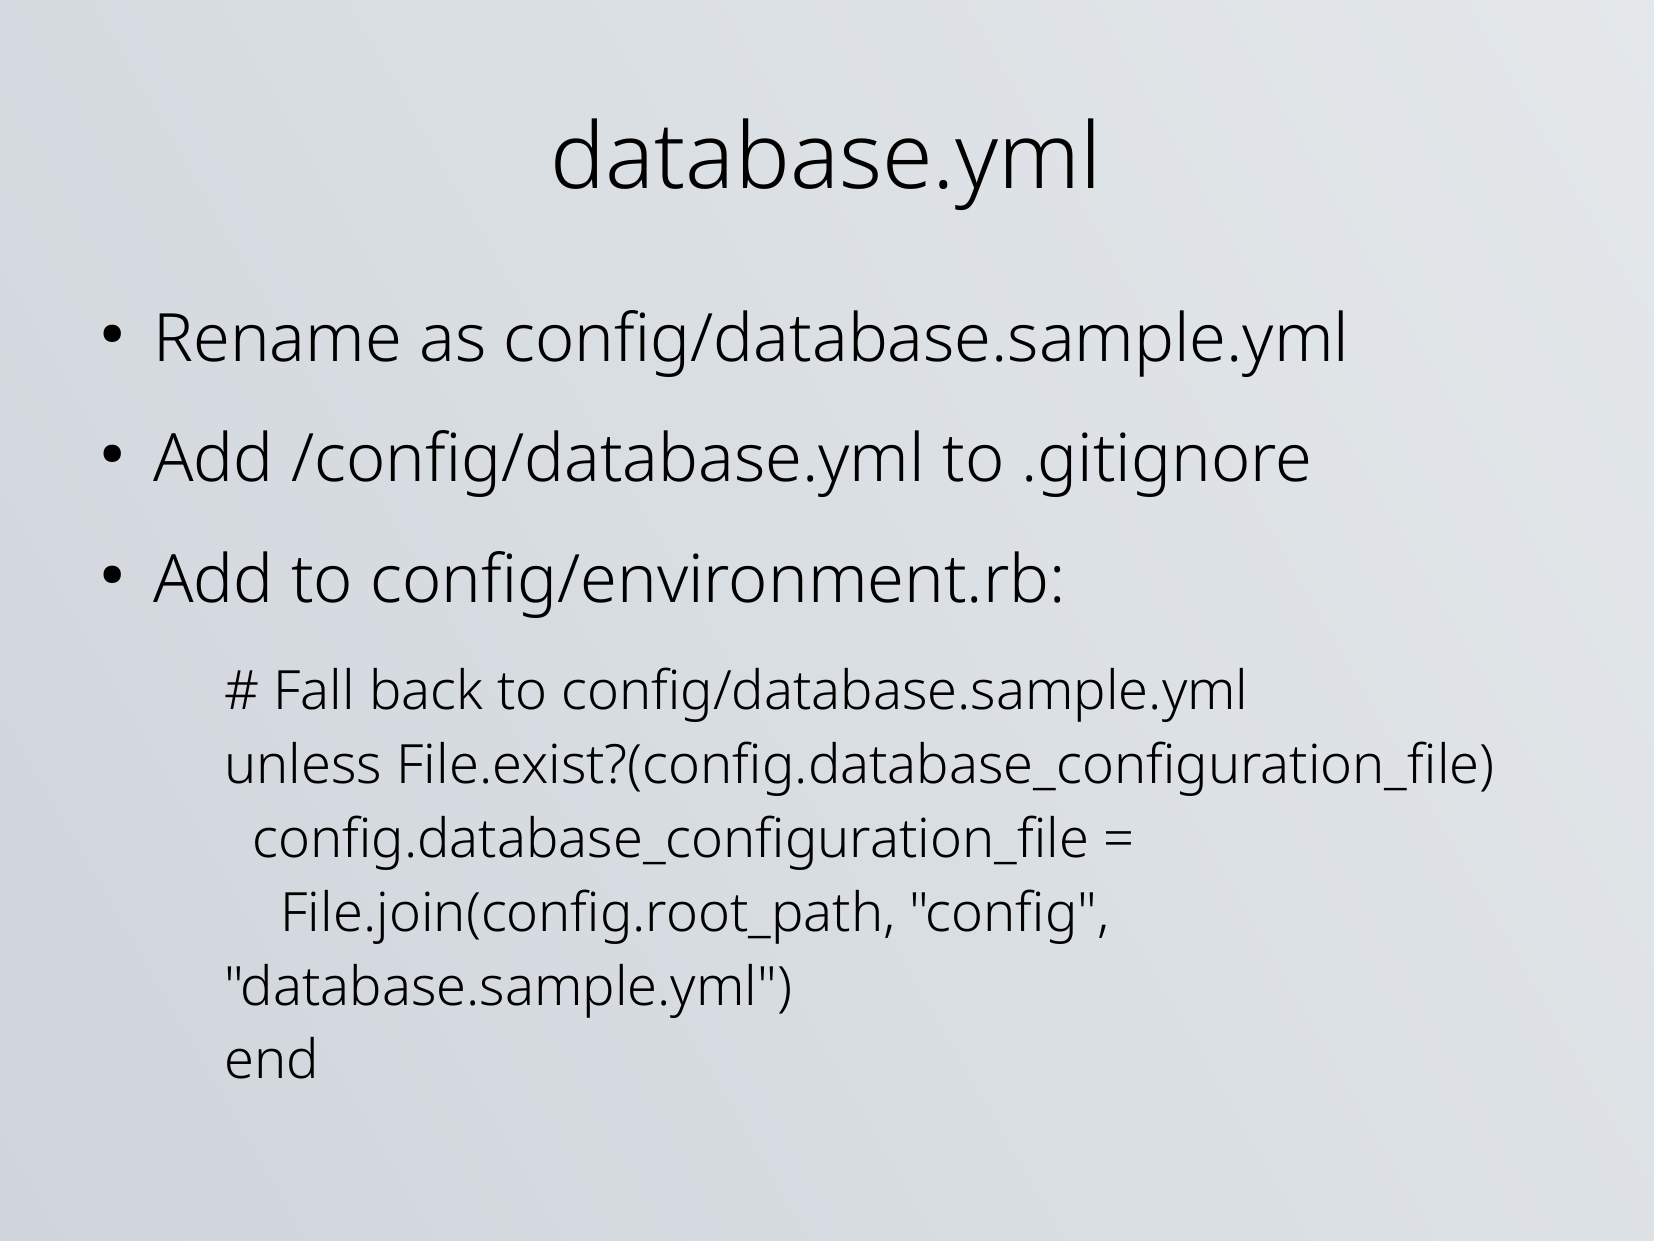

# database.yml
Rename as config/database.sample.yml
Add /config/database.yml to .gitignore
Add to config/environment.rb:
# Fall back to config/database.sample.yml unless File.exist?(config.database_configuration_file) config.database_configuration_file = File.join(config.root_path, "config", "database.sample.yml") end